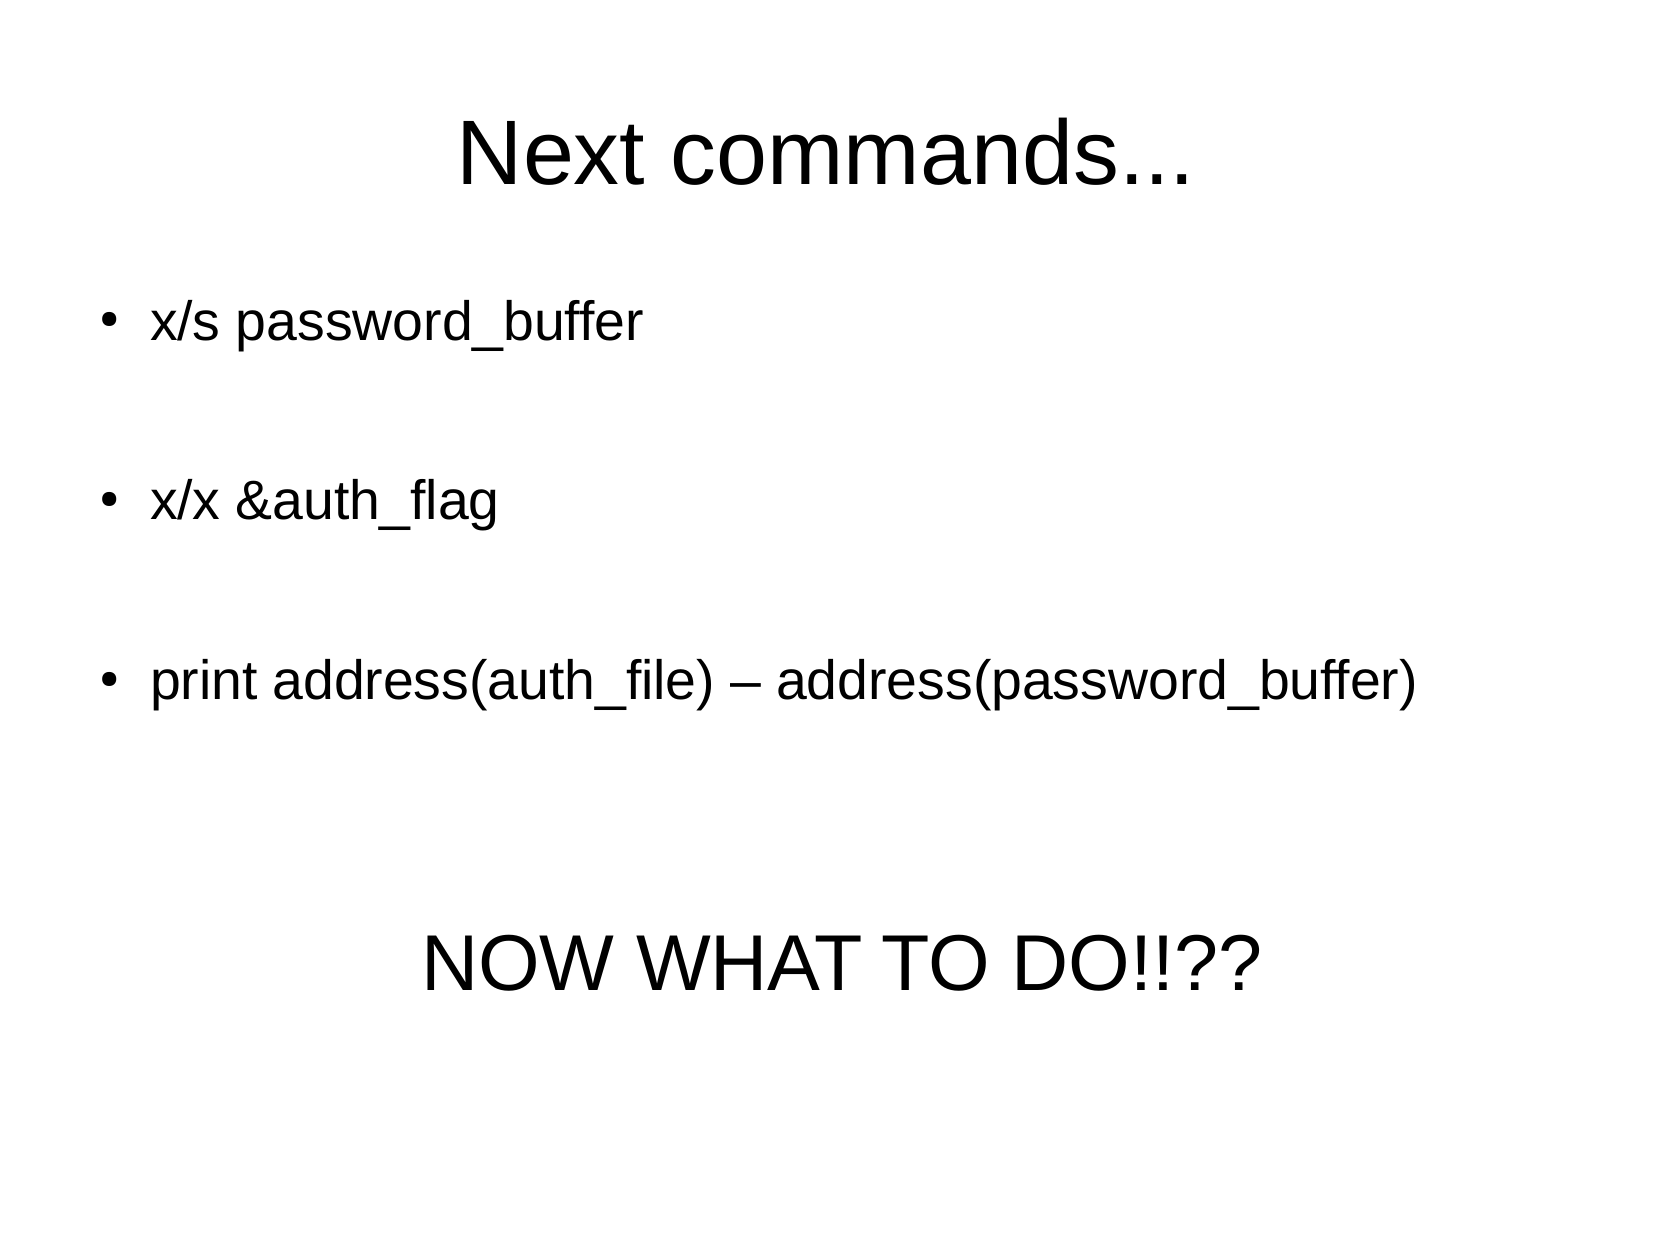

# Next commands...
x/s password_buffer
x/x &auth_flag
print address(auth_file) – address(password_buffer)
NOW WHAT TO DO!!??